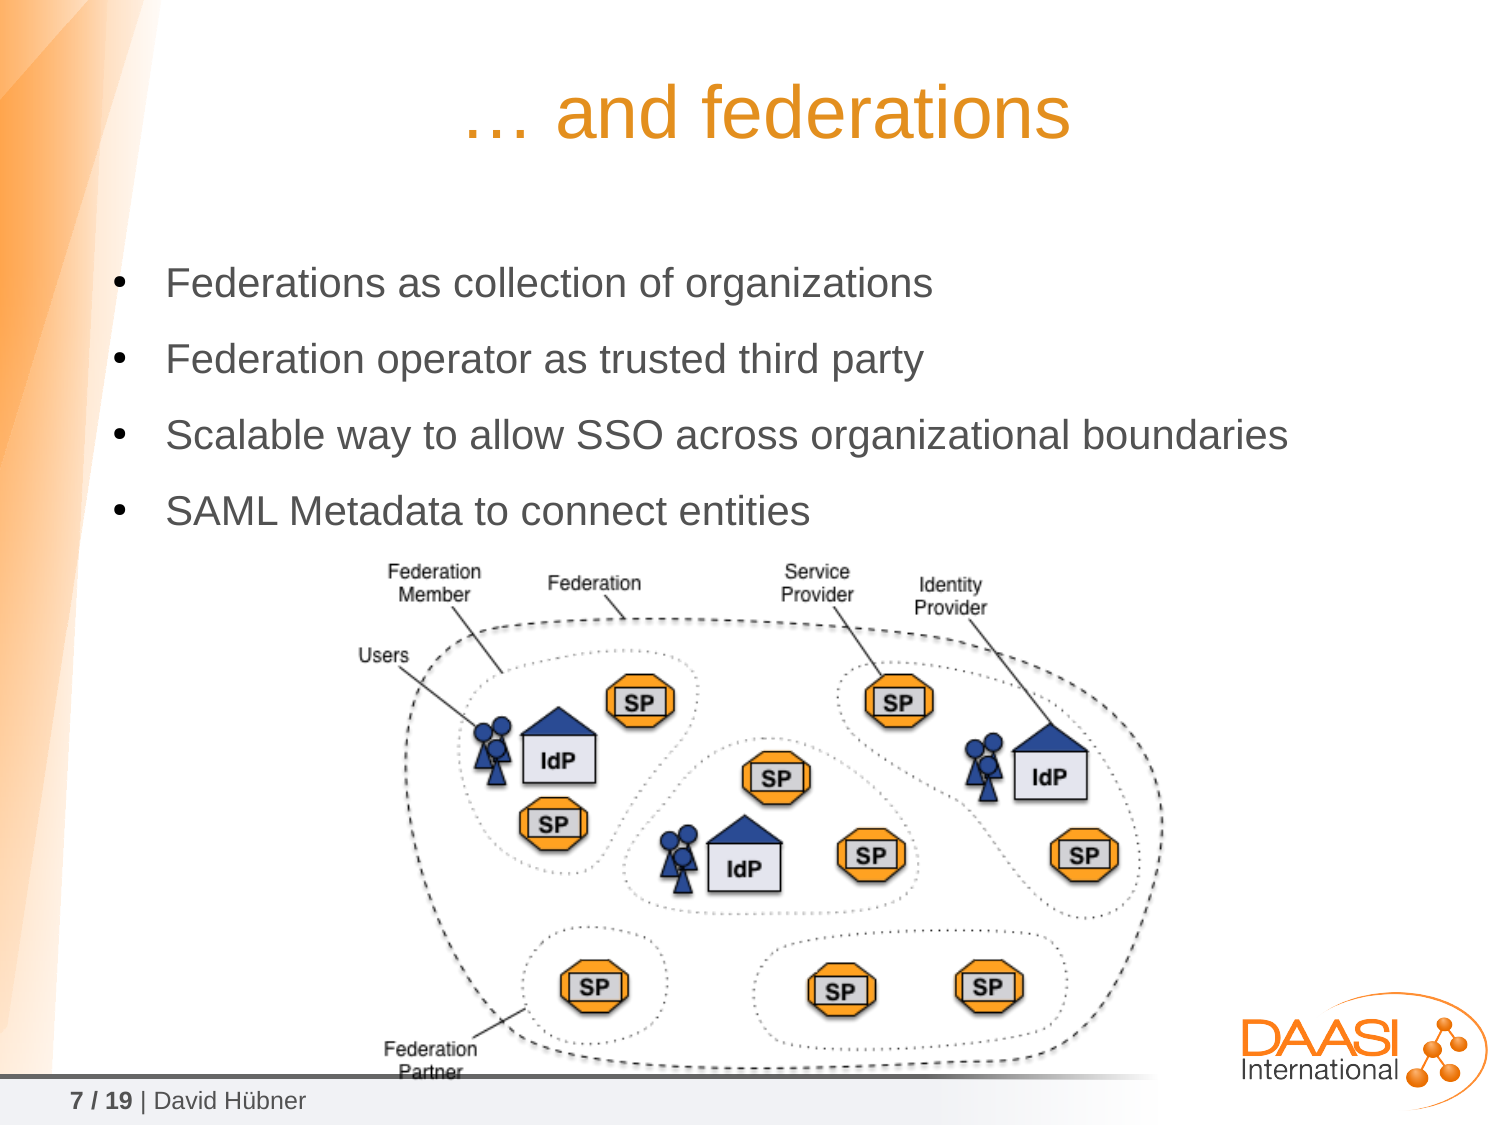

# … and federations
Federations as collection of organizations
Federation operator as trusted third party
Scalable way to allow SSO across organizational boundaries
SAML Metadata to connect entities